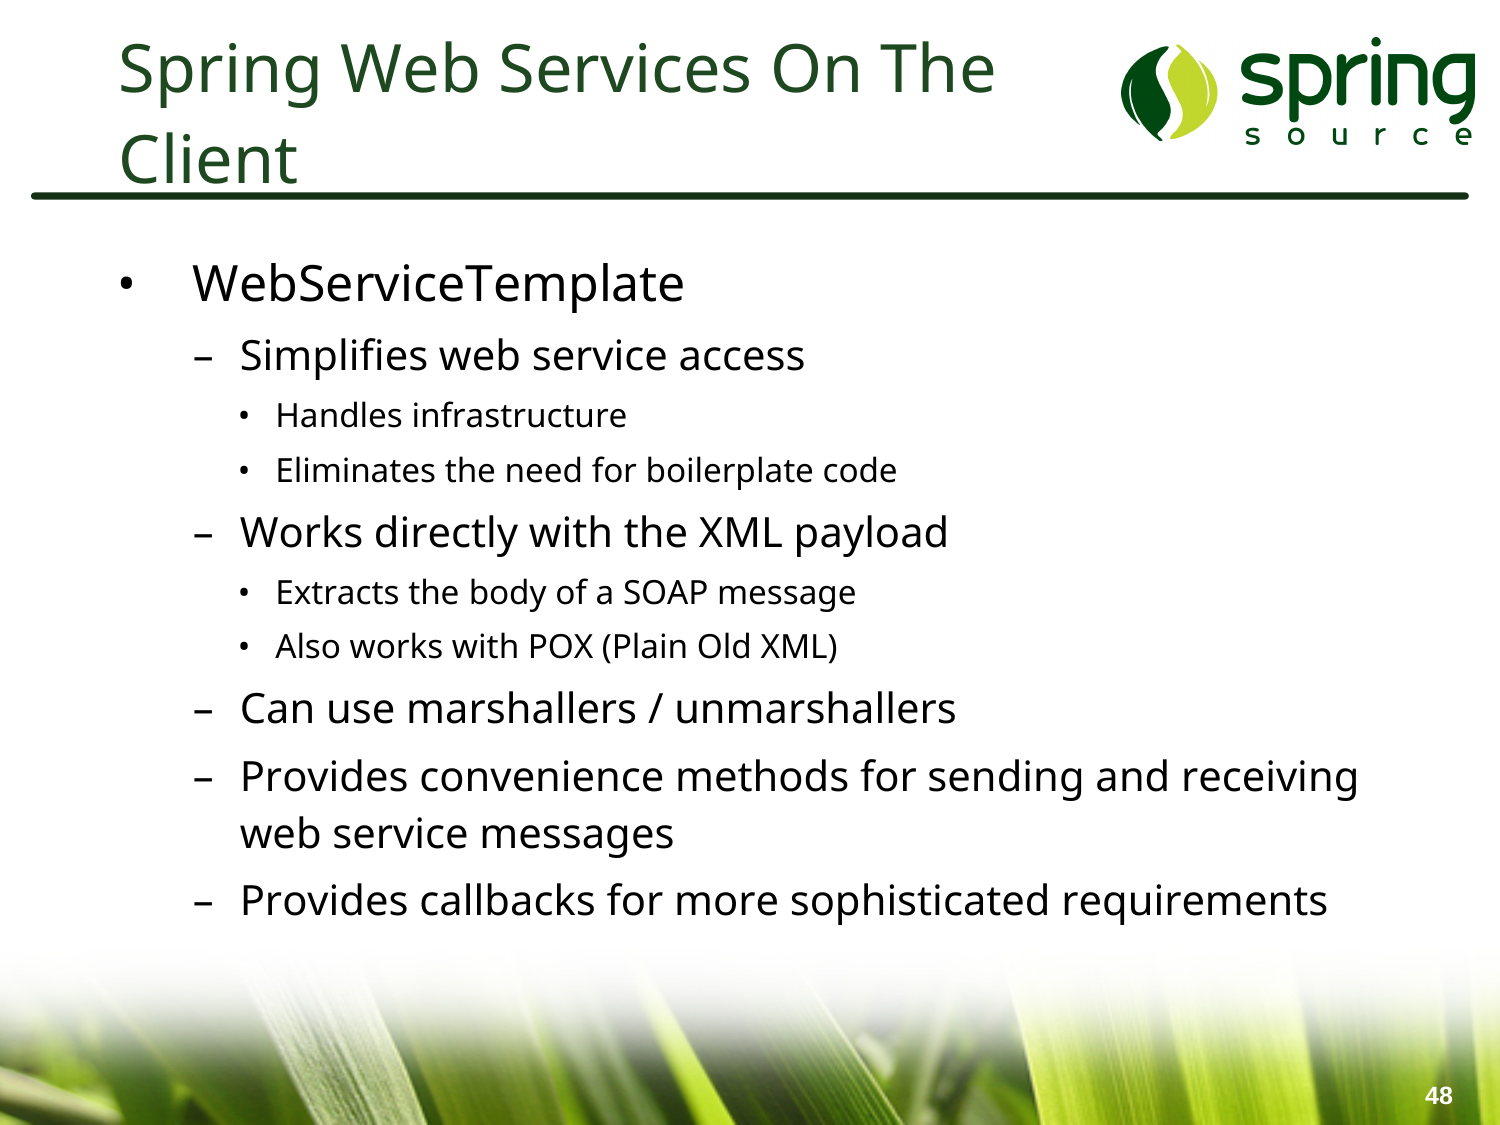

# Spring Web Services On The Client
WebServiceTemplate
Simplifies web service access
Handles infrastructure
Eliminates the need for boilerplate code
Works directly with the XML payload
Extracts the body of a SOAP message
Also works with POX (Plain Old XML)
Can use marshallers / unmarshallers
Provides convenience methods for sending and receiving web service messages
Provides callbacks for more sophisticated requirements